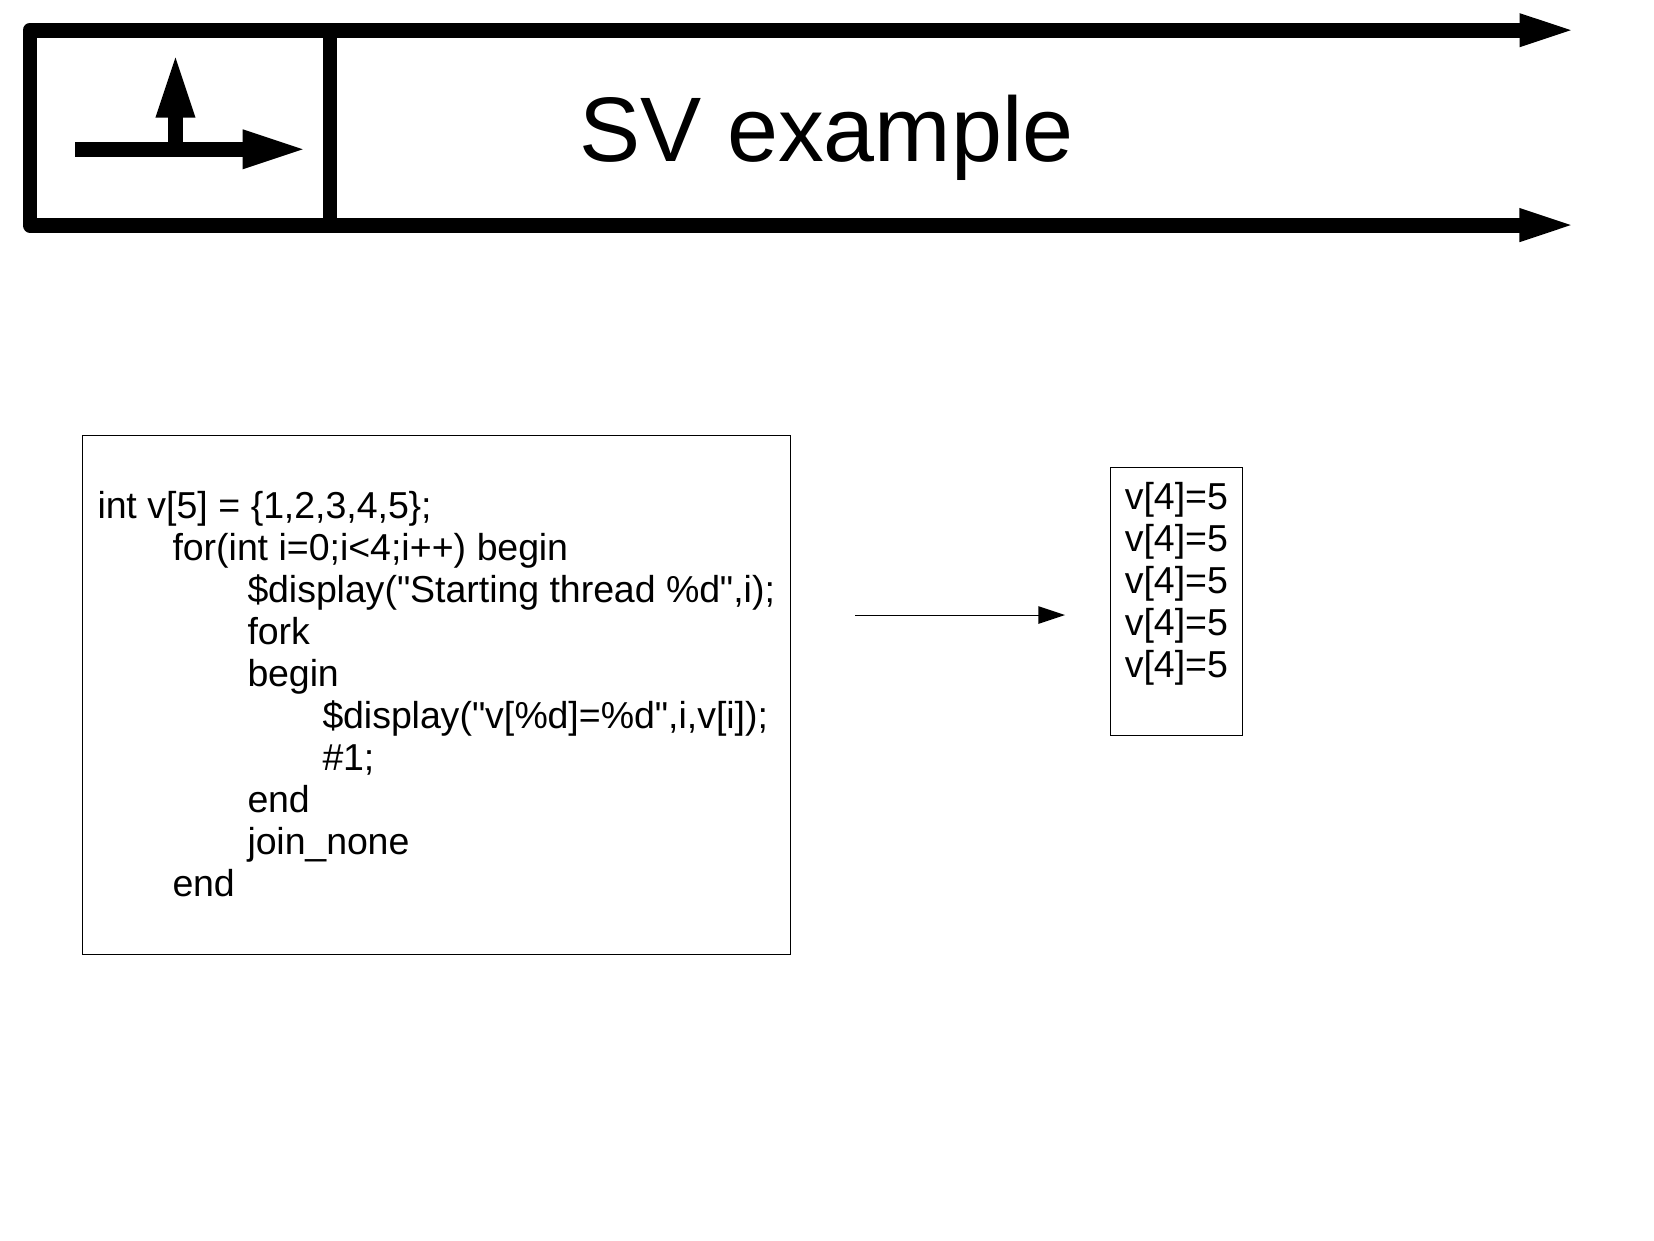

# SV example
int v[5] = {1,2,3,4,5};
	for(int i=0;i<4;i++) begin
		$display("Starting thread %d",i);
		fork
		begin
			$display("v[%d]=%d",i,v[i]);
			#1;
		end
		join_none
	end
v[4]=5
v[4]=5
v[4]=5
v[4]=5
v[4]=5